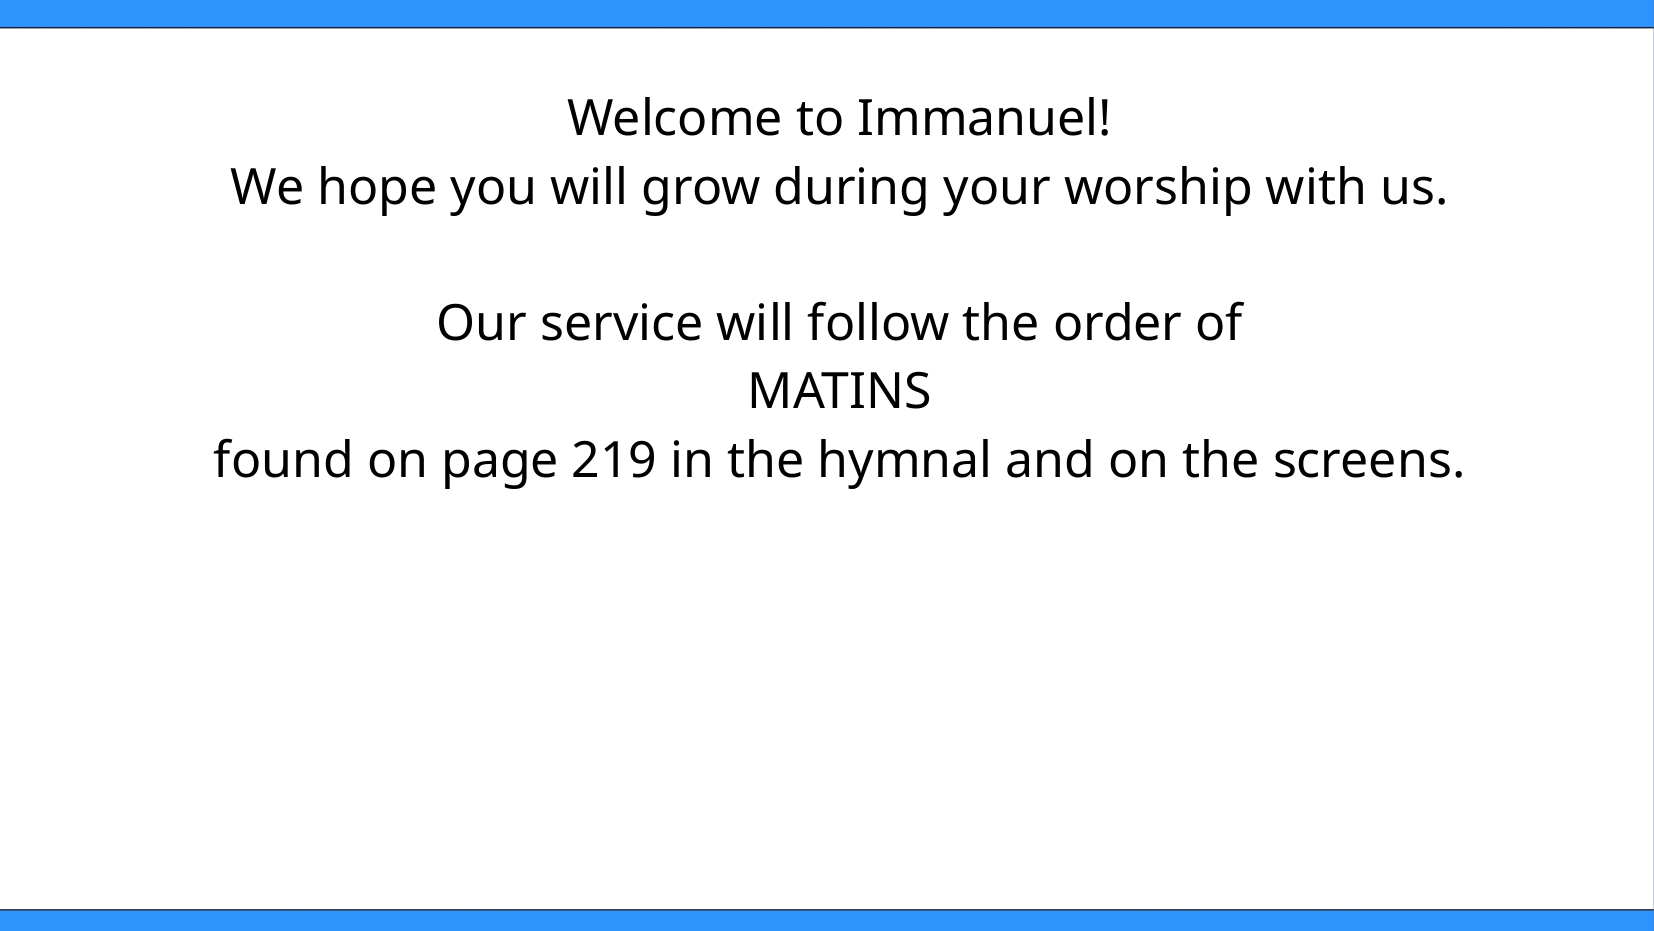

Welcome to Immanuel!
We hope you will grow during your worship with us.
Our service will follow the order of
MATINS
found on page 219 in the hymnal and on the screens.